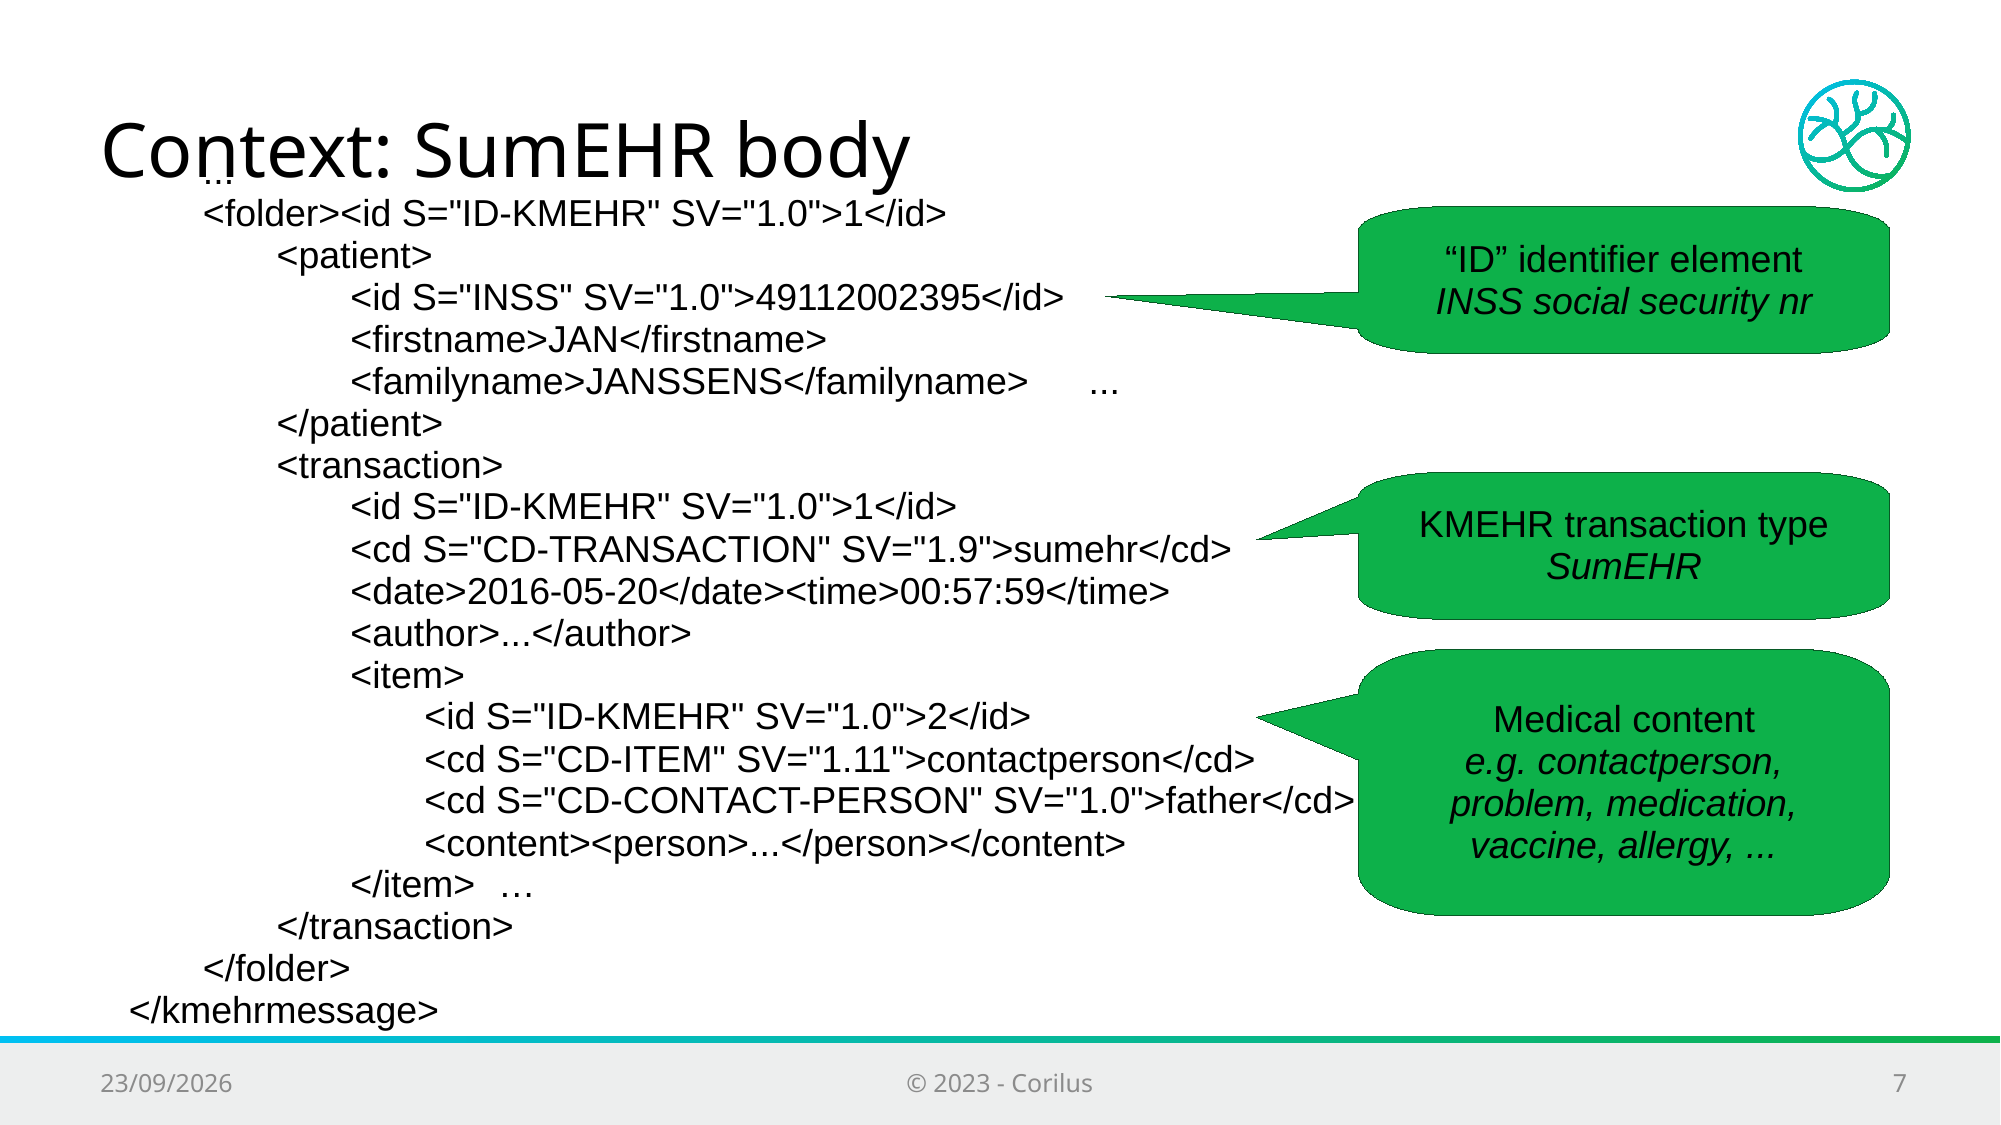

# Context: SumEHR body
	...
	<folder><id S="ID-KMEHR" SV="1.0">1</id>
		<patient>
			<id S="INSS" SV="1.0">49112002395</id>
			<firstname>JAN</firstname>
			<familyname>JANSSENS</familyname>	...
		</patient>
		<transaction>
			<id S="ID-KMEHR" SV="1.0">1</id>
			<cd S="CD-TRANSACTION" SV="1.9">sumehr</cd>
			<date>2016-05-20</date><time>00:57:59</time>
			<author>...</author>
			<item>
				<id S="ID-KMEHR" SV="1.0">2</id>
				<cd S="CD-ITEM" SV="1.11">contactperson</cd>
				<cd S="CD-CONTACT-PERSON" SV="1.0">father</cd>
				<content><person>...</person></content>
			</item>	…
		</transaction>
	</folder>
</kmehrmessage>
“ID” identifier element
INSS social security nr
KMEHR transaction type
SumEHR
Medical content
e.g. contactperson, problem, medication, vaccine, allergy, ...
© 2023 - Corilus
7